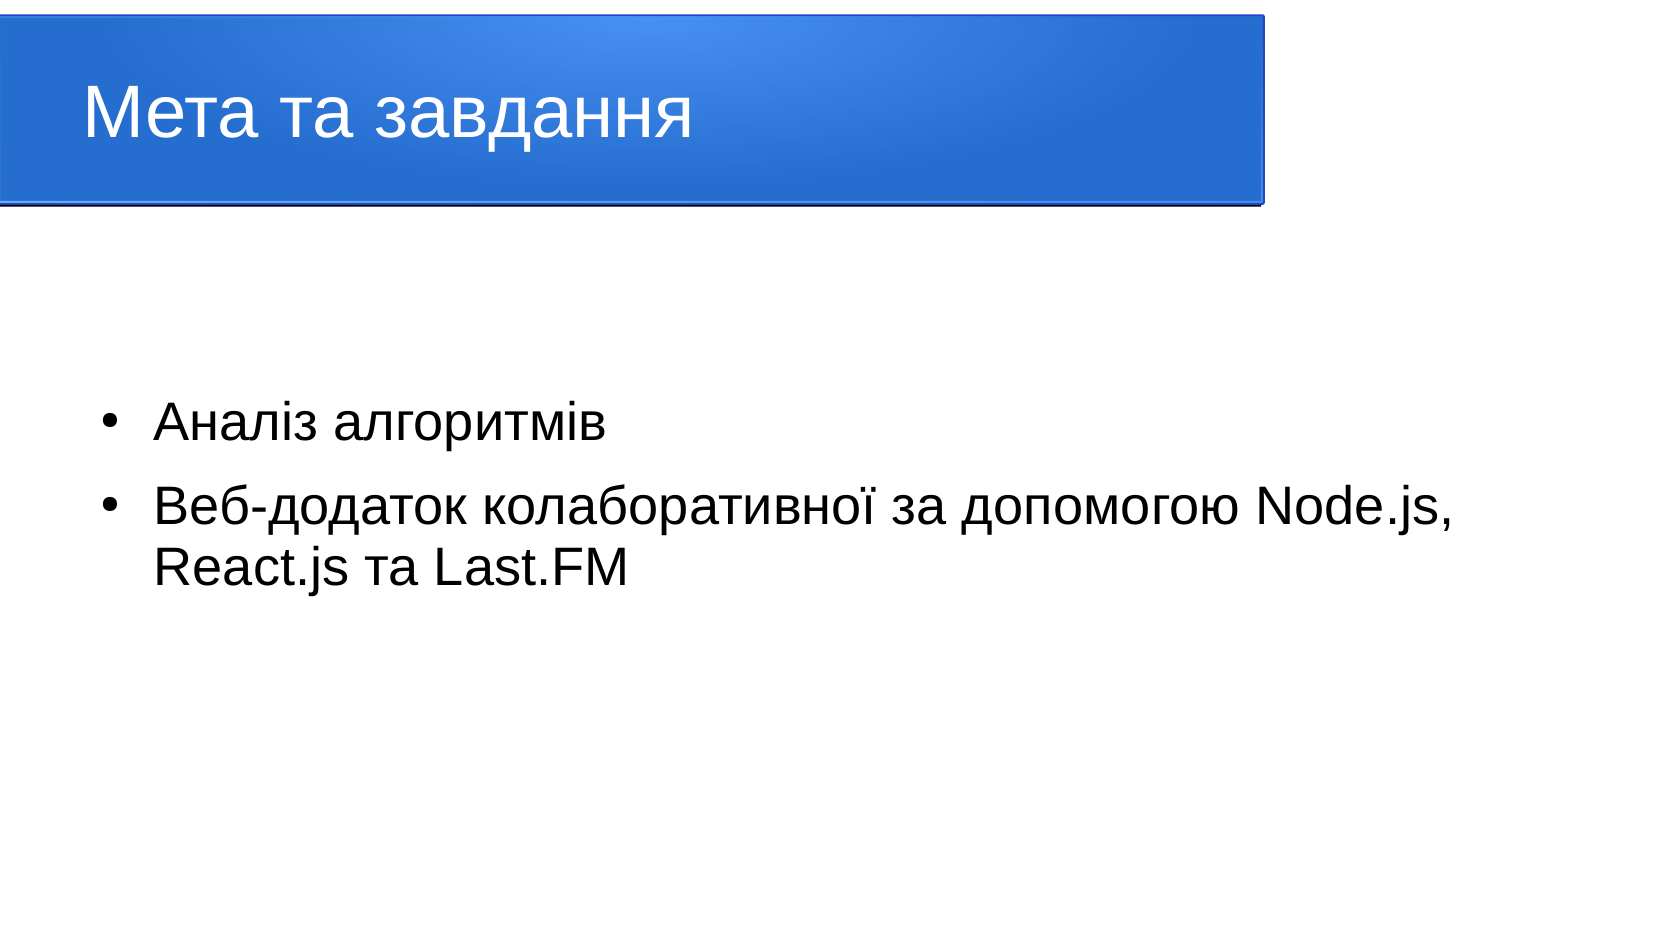

# Мета та завдання
Аналіз алгоритмів
Веб-додаток колаборативної за допомогою Node.js, React.js та Last.FM